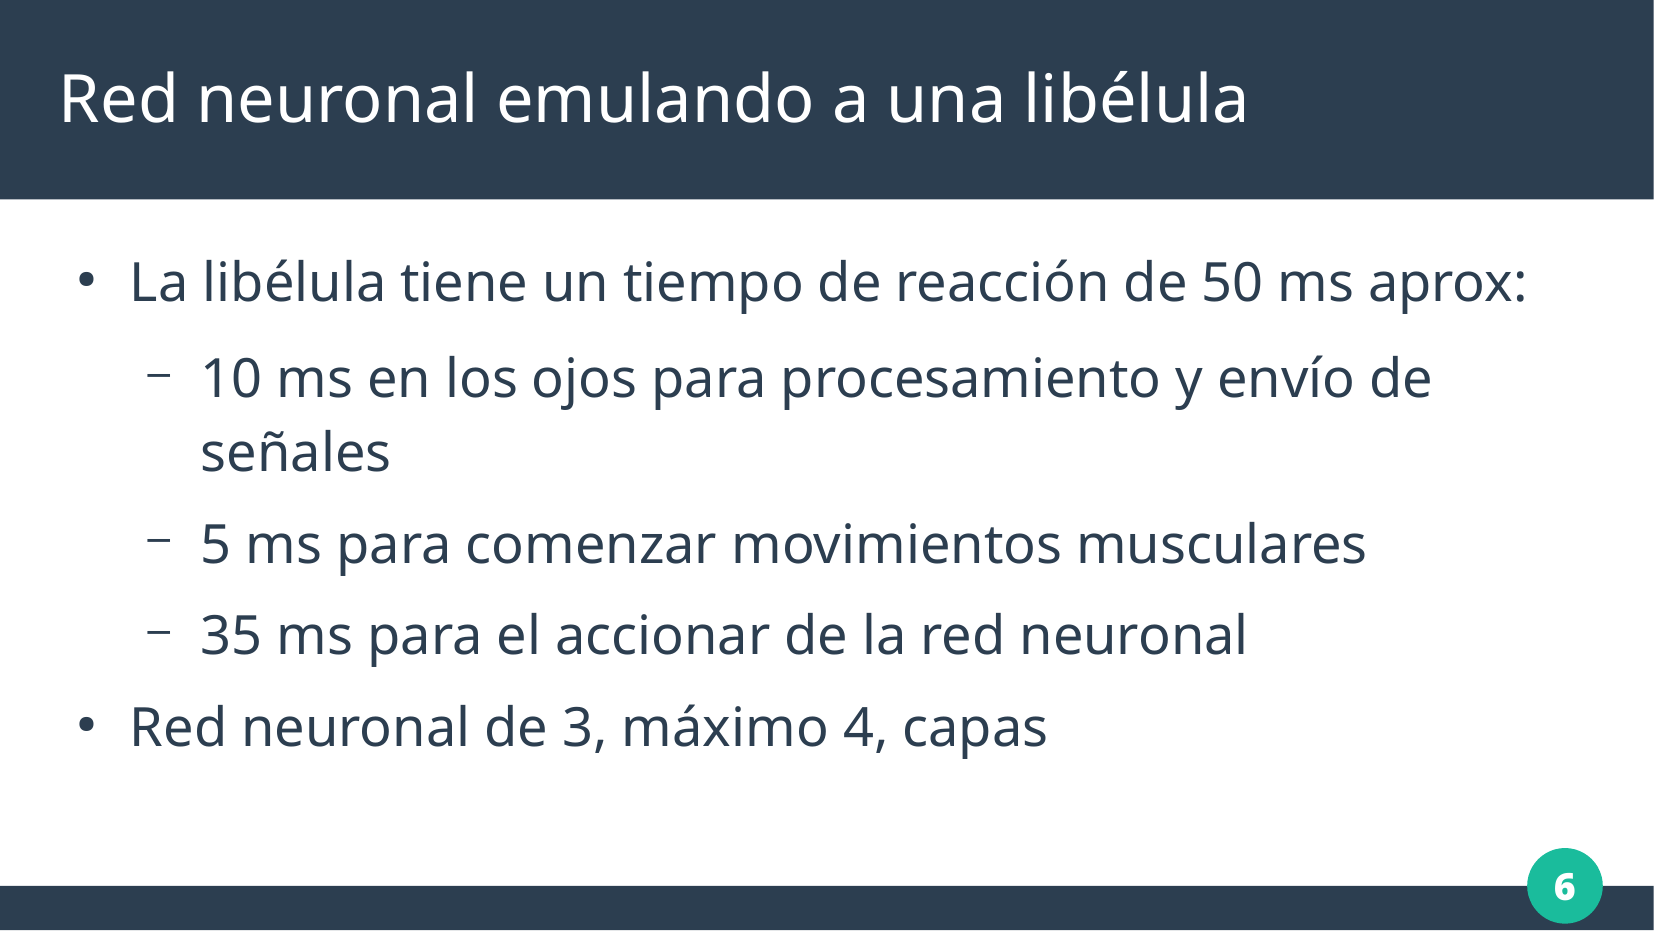

# Red neuronal emulando a una libélula
La libélula tiene un tiempo de reacción de 50 ms aprox:
10 ms en los ojos para procesamiento y envío de señales
5 ms para comenzar movimientos musculares
35 ms para el accionar de la red neuronal
Red neuronal de 3, máximo 4, capas